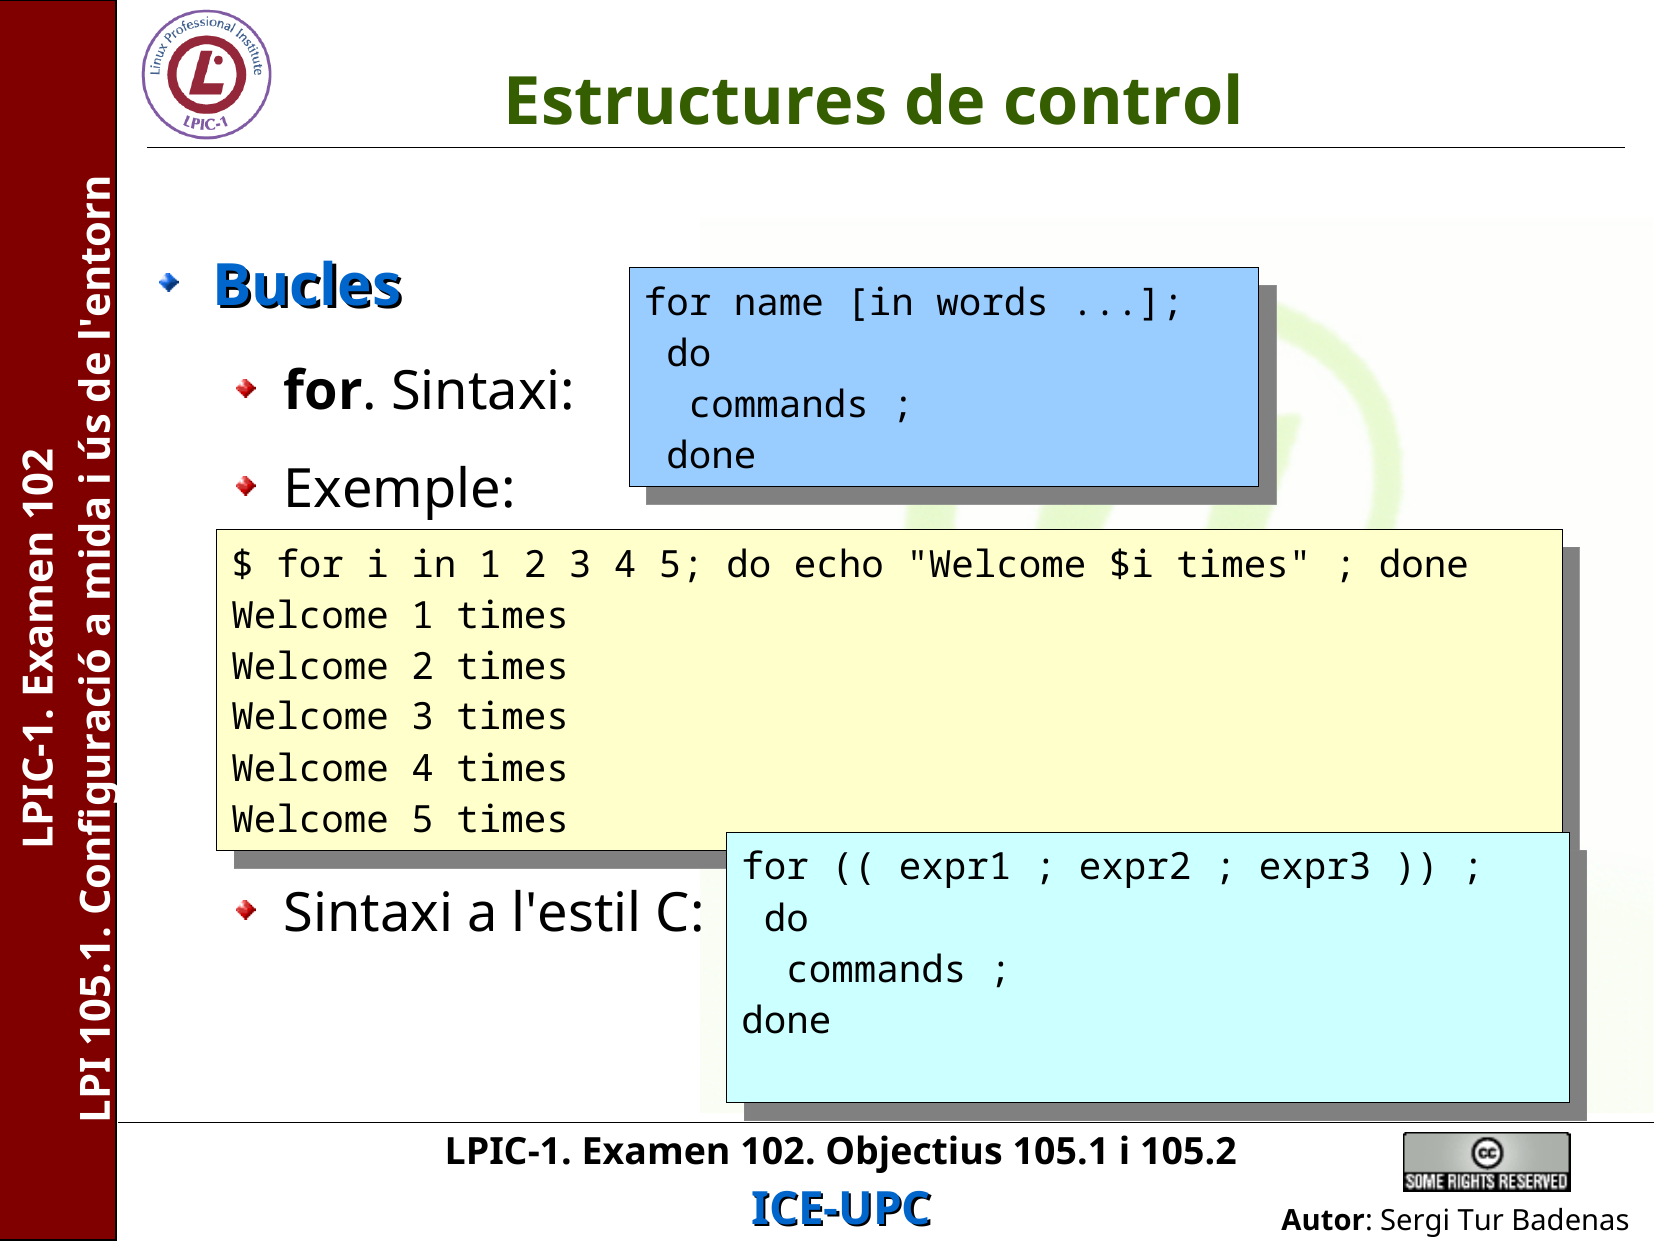

# Estructures de control
Bucles
for. Sintaxi:
Exemple:
Sintaxi a l'estil C:
for name [in words ...];
 do
 commands ;
 done
$ for i in 1 2 3 4 5; do echo "Welcome $i times" ; done
Welcome 1 times
Welcome 2 times
Welcome 3 times
Welcome 4 times
Welcome 5 times
for (( expr1 ; expr2 ; expr3 )) ;
 do
 commands ;
done